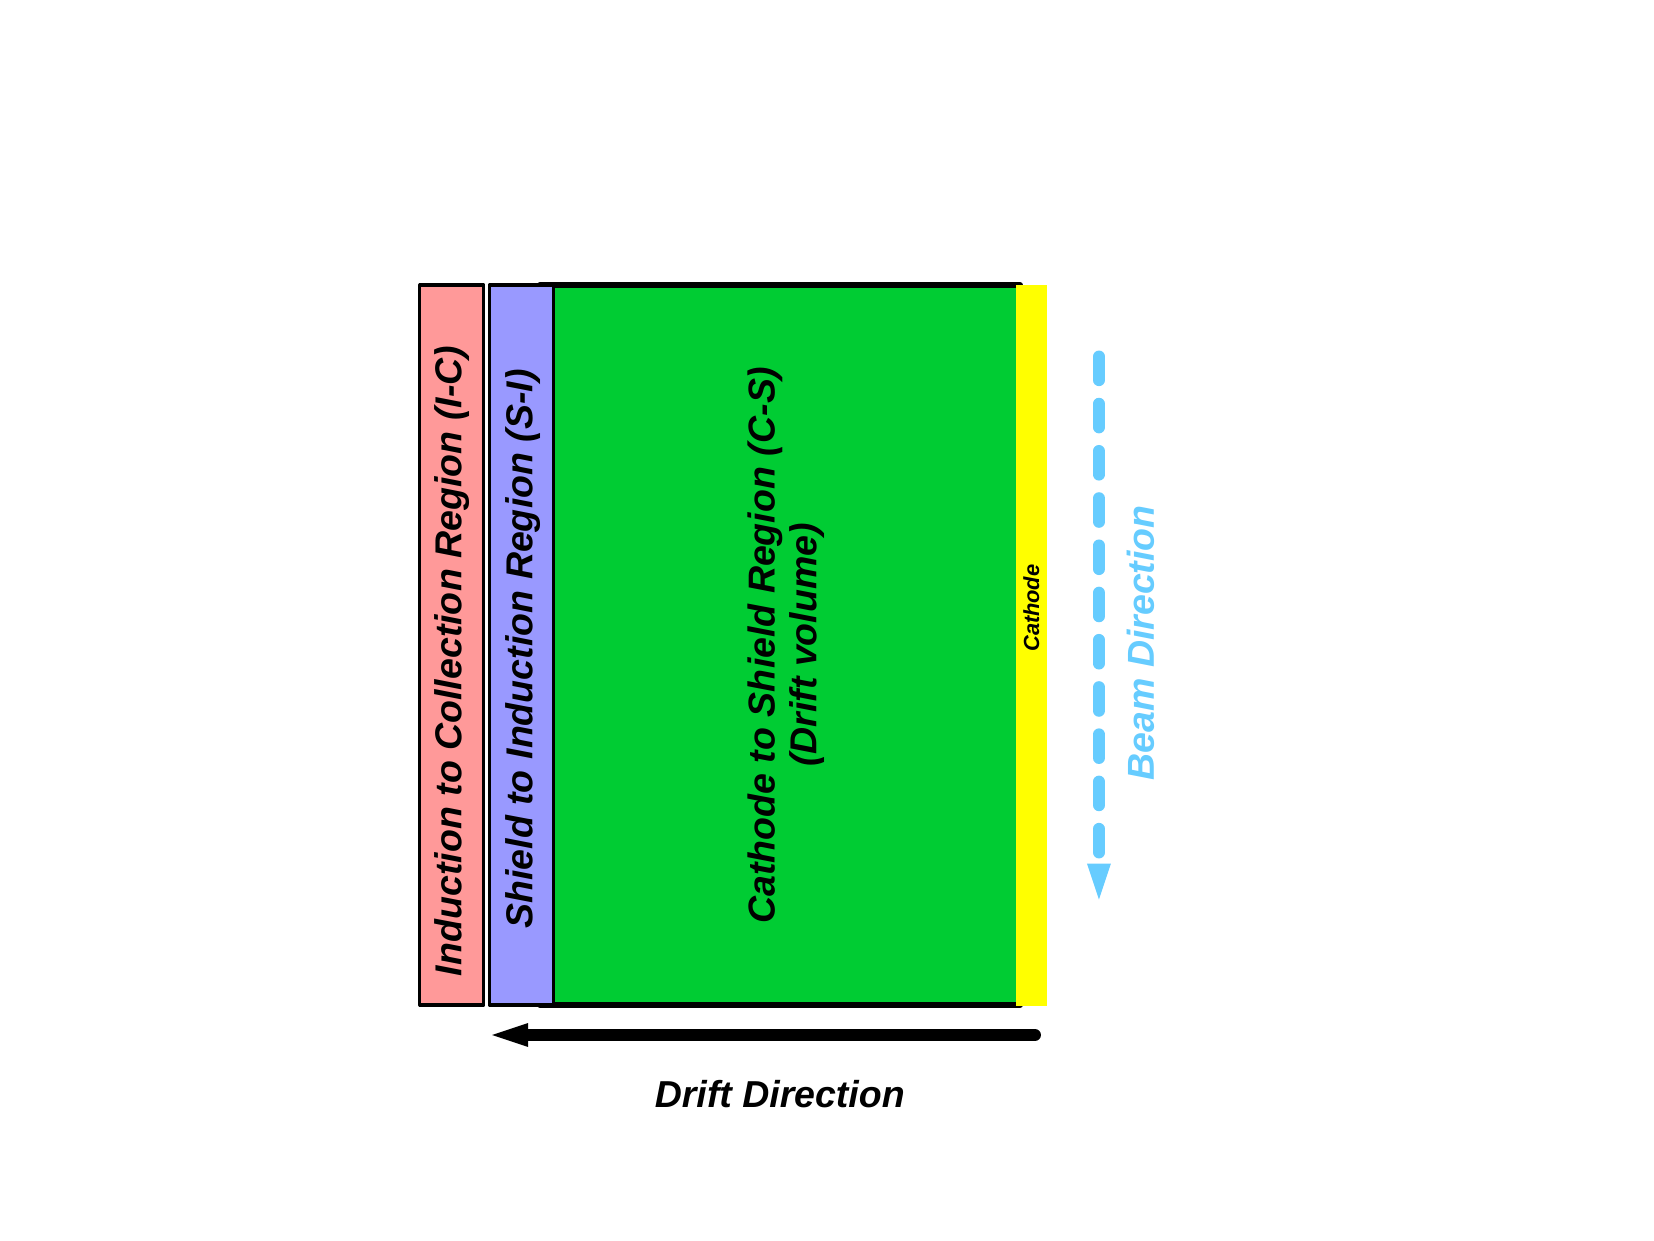

Cathode
Induction to Collection Region (I-C)
Cathode to Shield Region (C-S)
(Drift volume)
Beam Direction
Shield to Induction Region (S-I)
Drift Direction